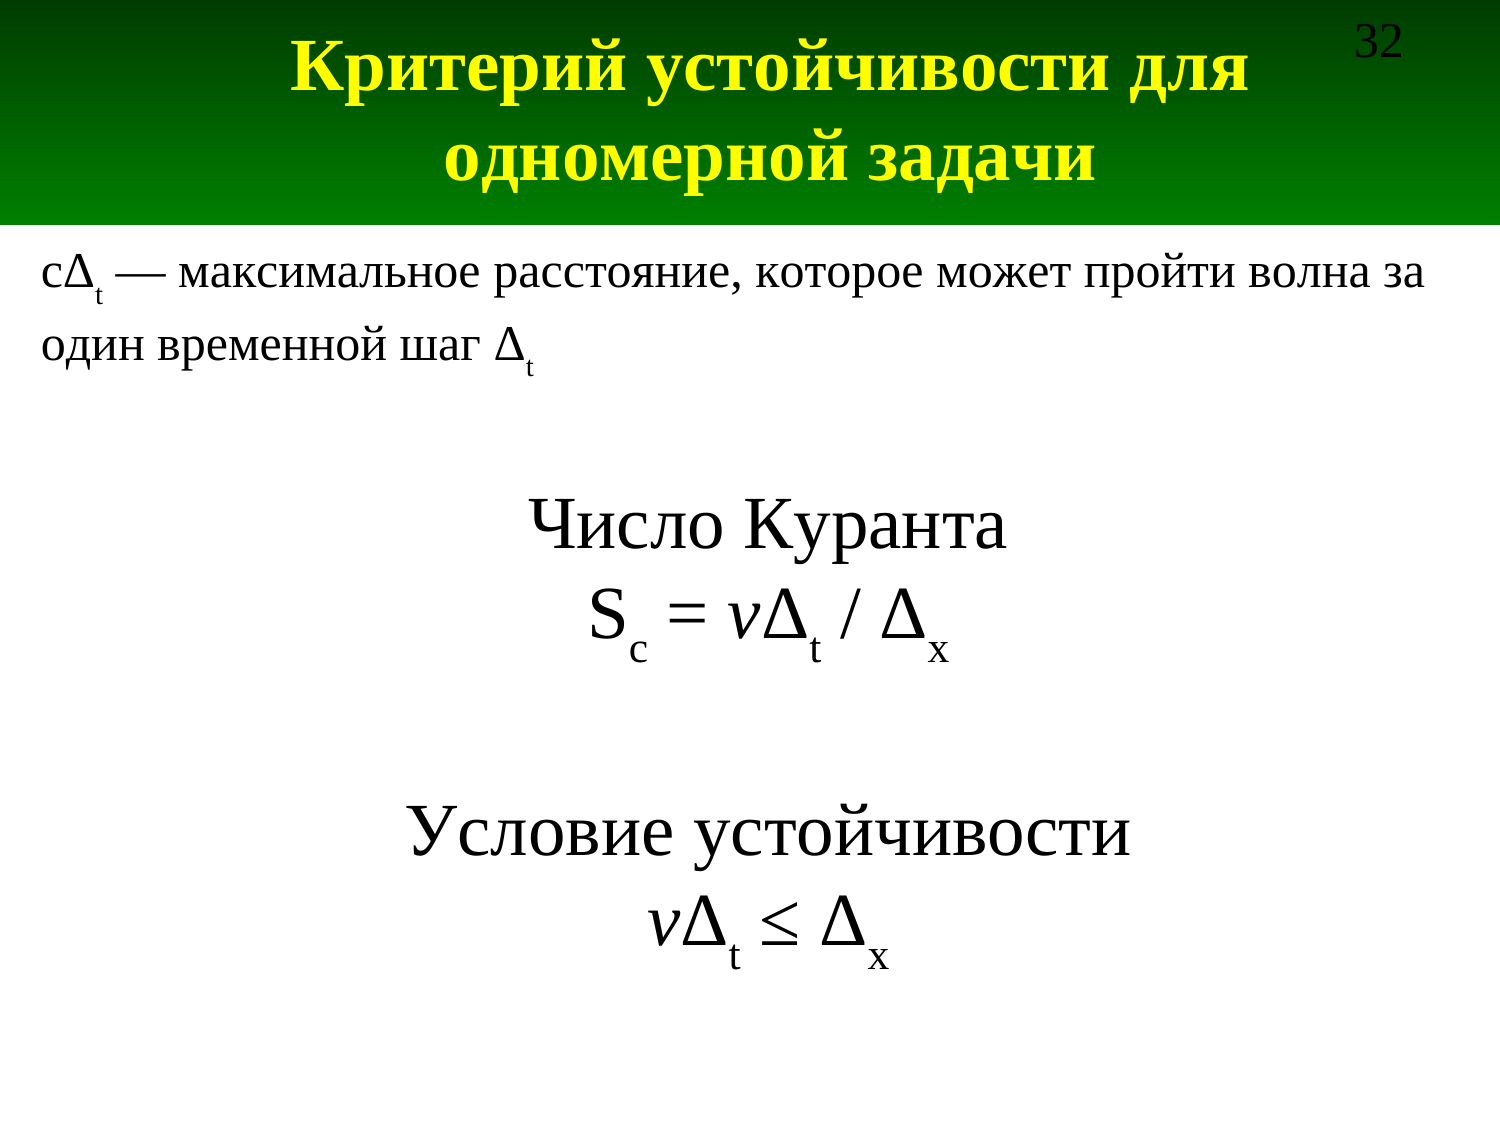

# Критерий устойчивости для одномерной задачи
cΔt — максимальное расстояние, которое может пройти волна за один временной шаг Δt
Число Куранта
Sc = vΔt / Δx
Условие устойчивости
vΔt ≤ Δx